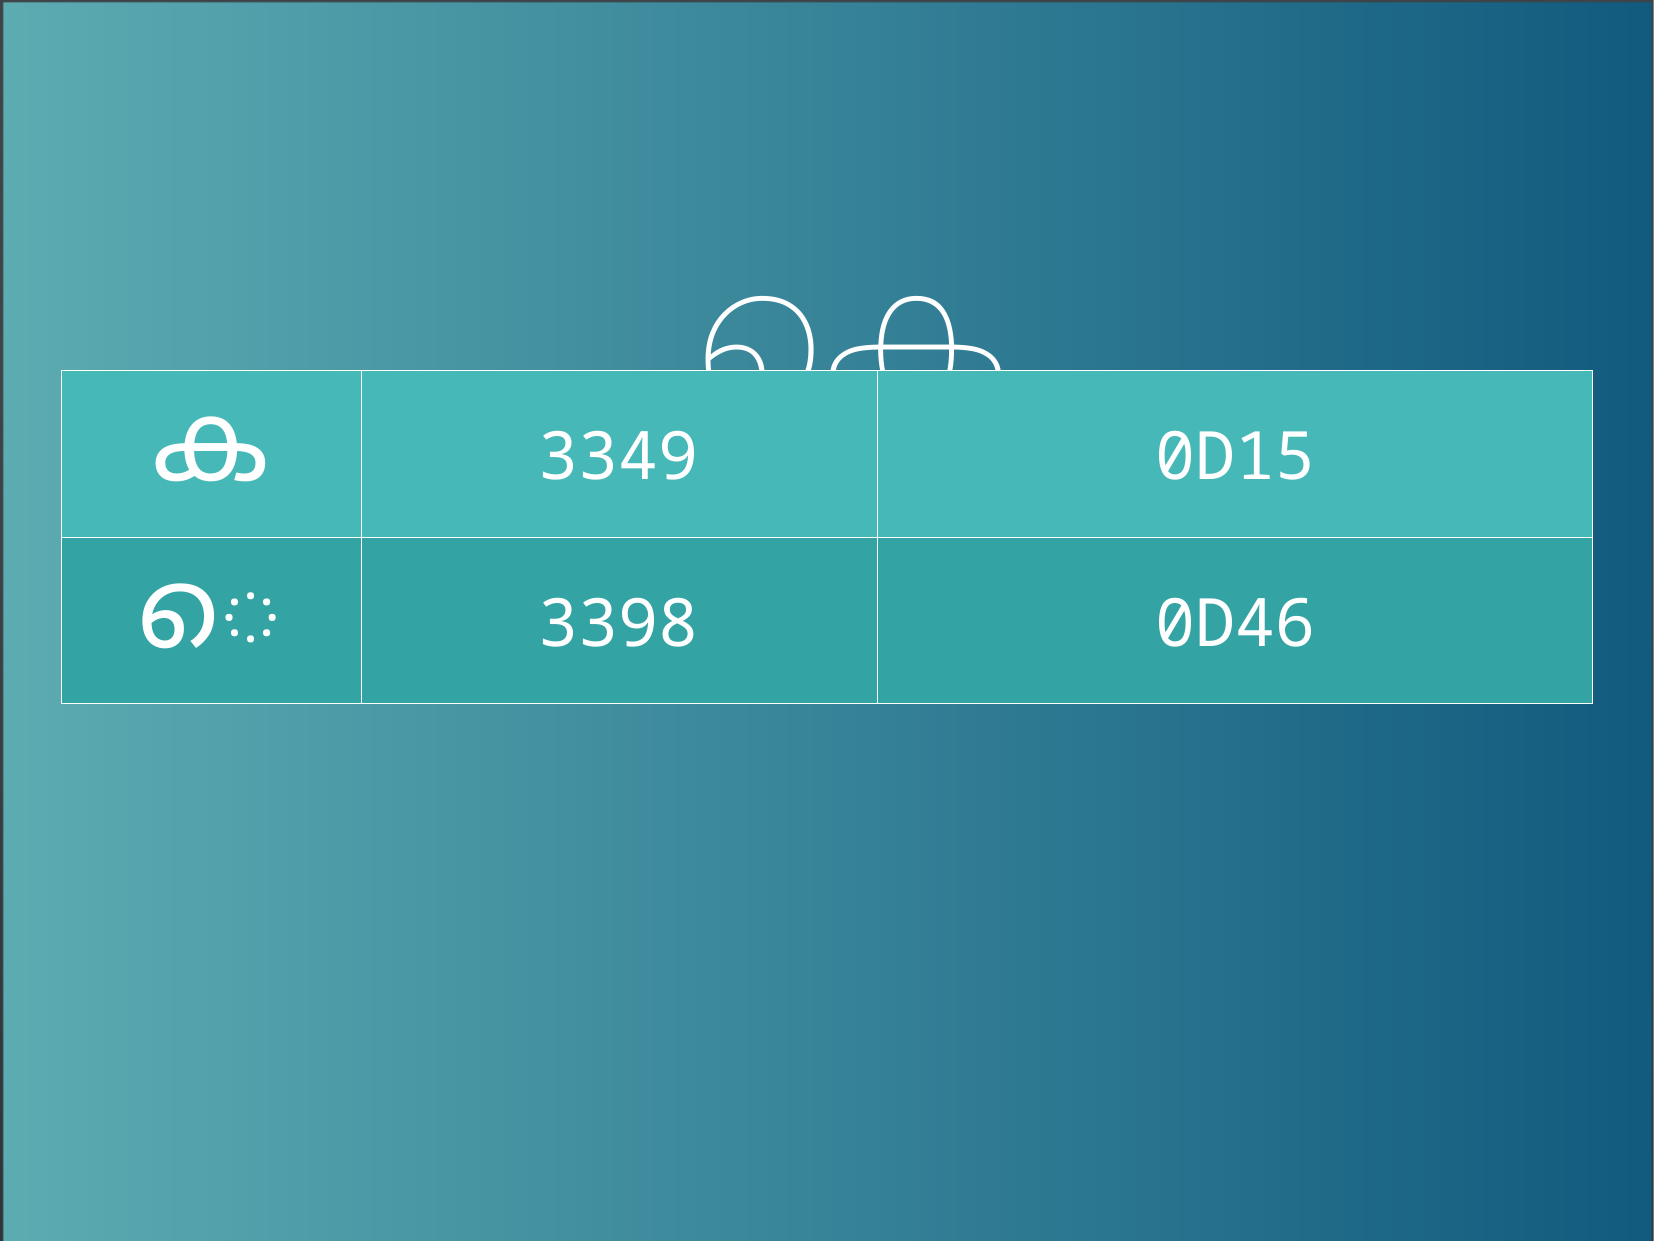

# കെ
| ക | 3349 | 0D15 |
| --- | --- | --- |
| െ | 3398 | 0D46 |